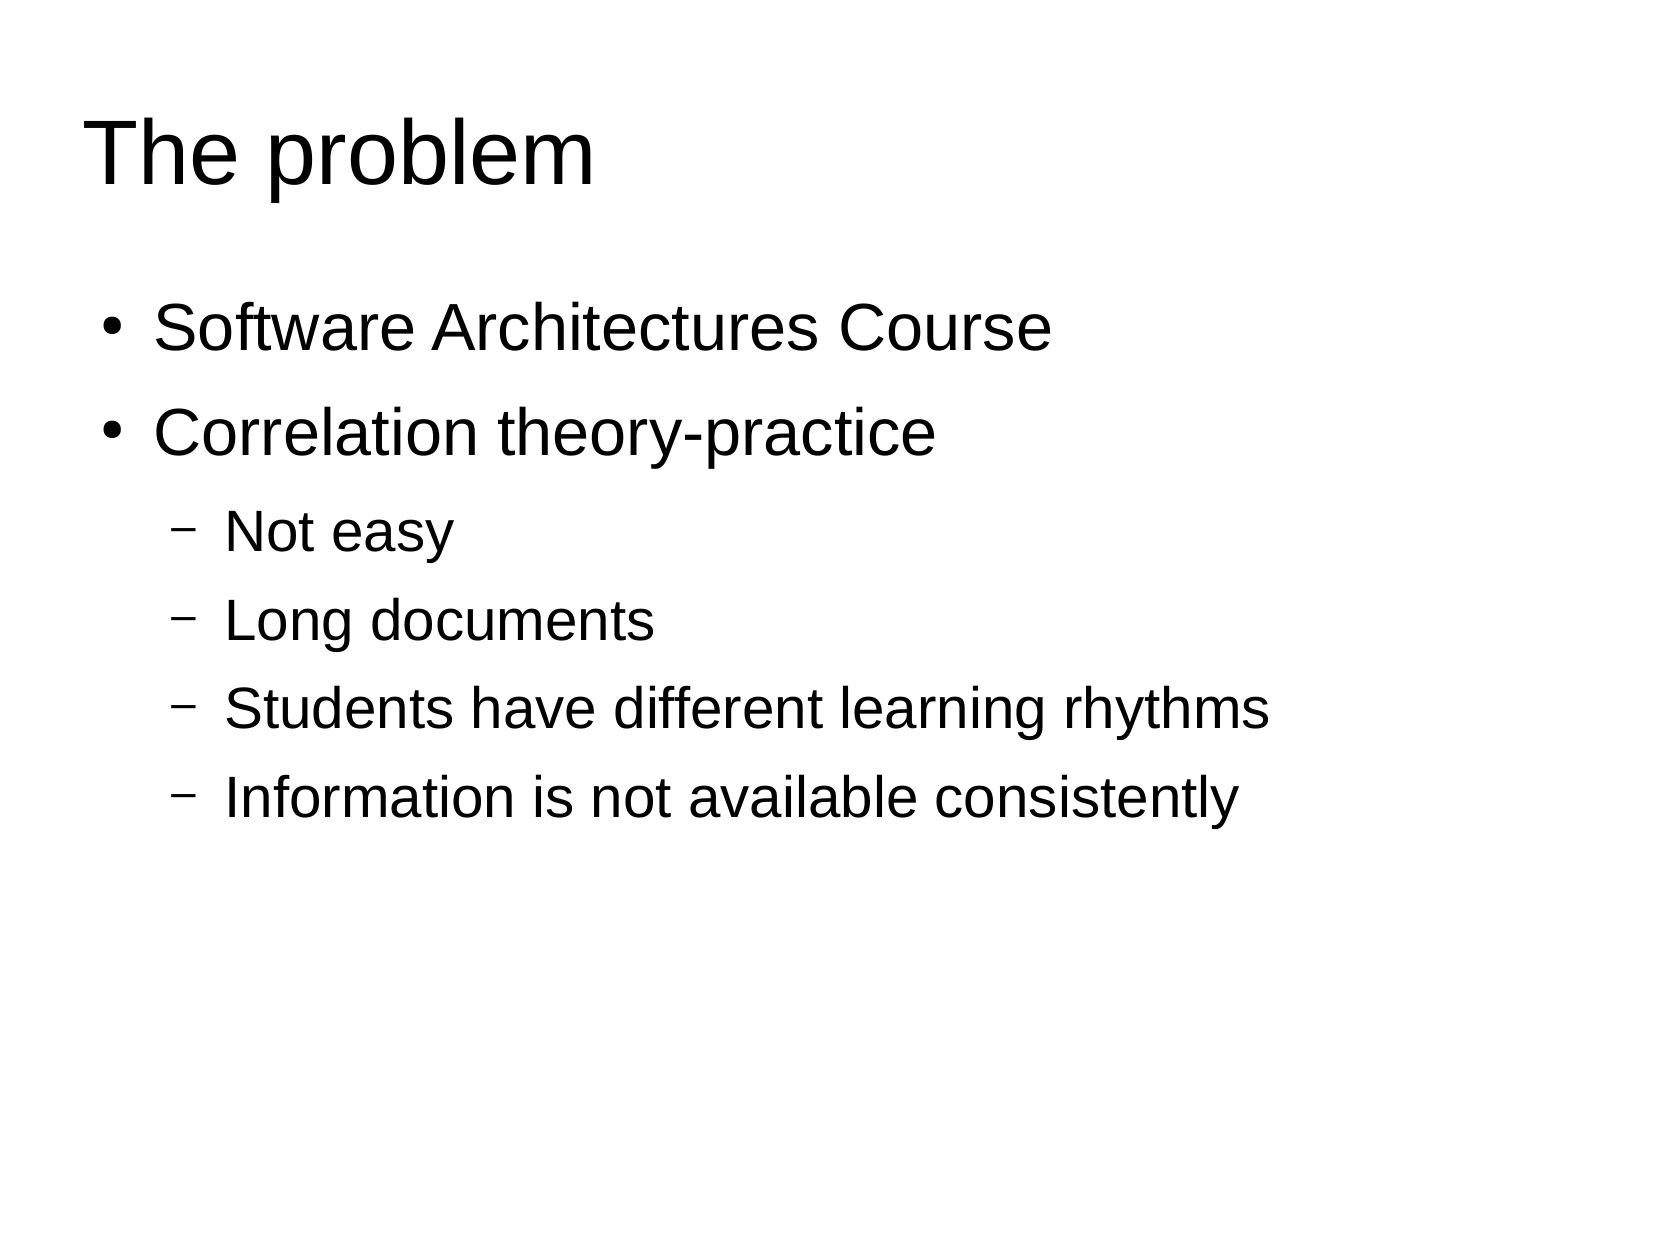

# The problem
Software Architectures Course
Correlation theory-practice
Not easy
Long documents
Students have different learning rhythms
Information is not available consistently